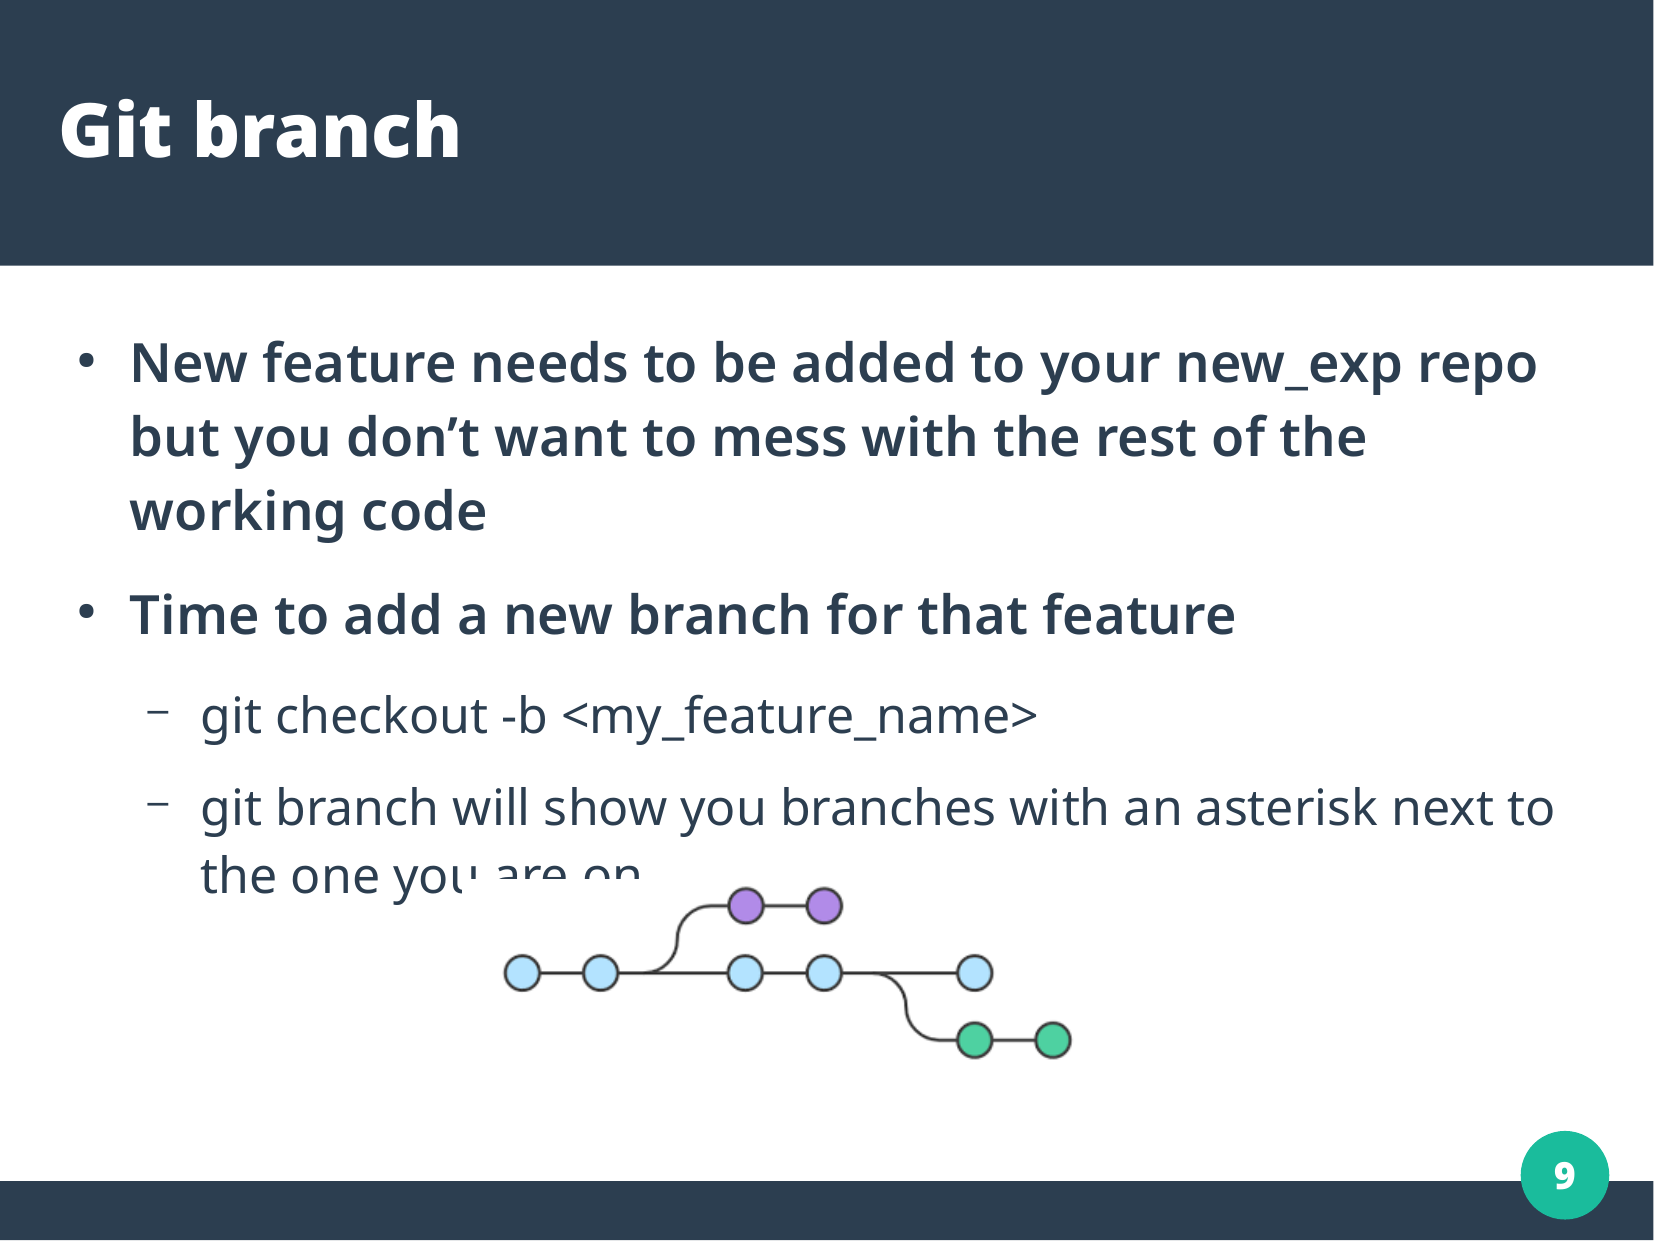

# Git branch
New feature needs to be added to your new_exp repo but you don’t want to mess with the rest of the working code
Time to add a new branch for that feature
git checkout -b <my_feature_name>
git branch will show you branches with an asterisk next to the one you are on
9